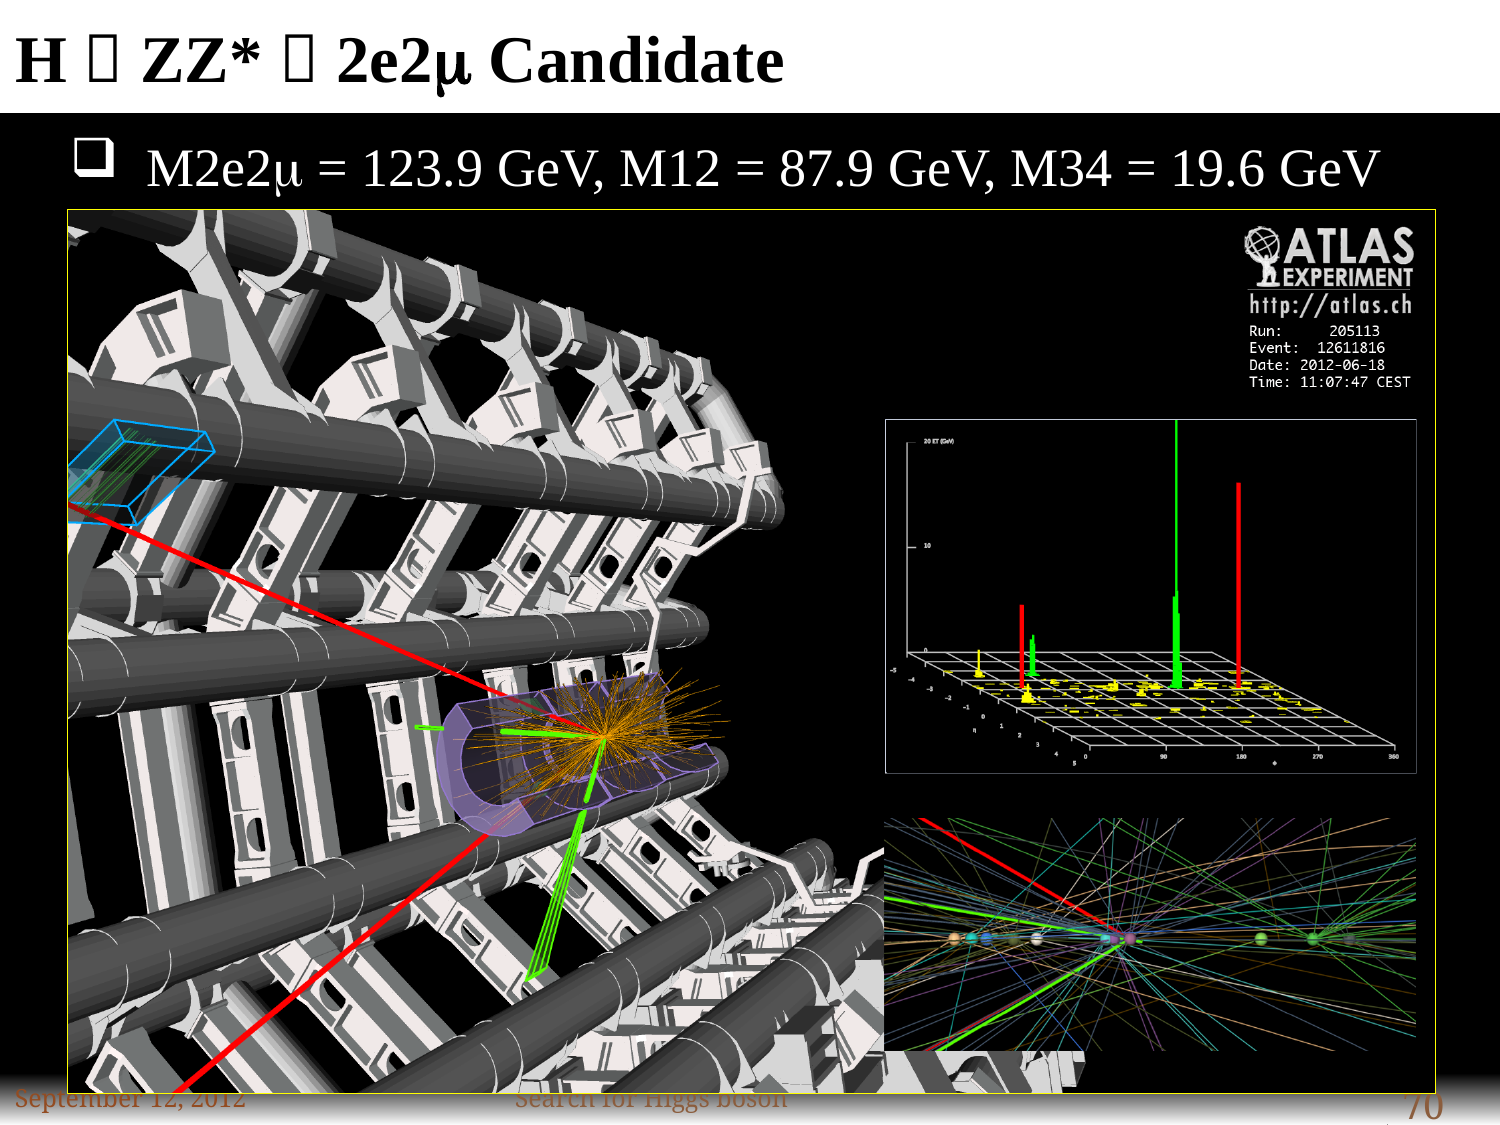

# H  ZZ*  2e2m Candidate
 M2e2m = 123.9 GeV, M12 = 87.9 GeV, M34 = 19.6 GeV
September 12, 2012
Search for Higgs boson